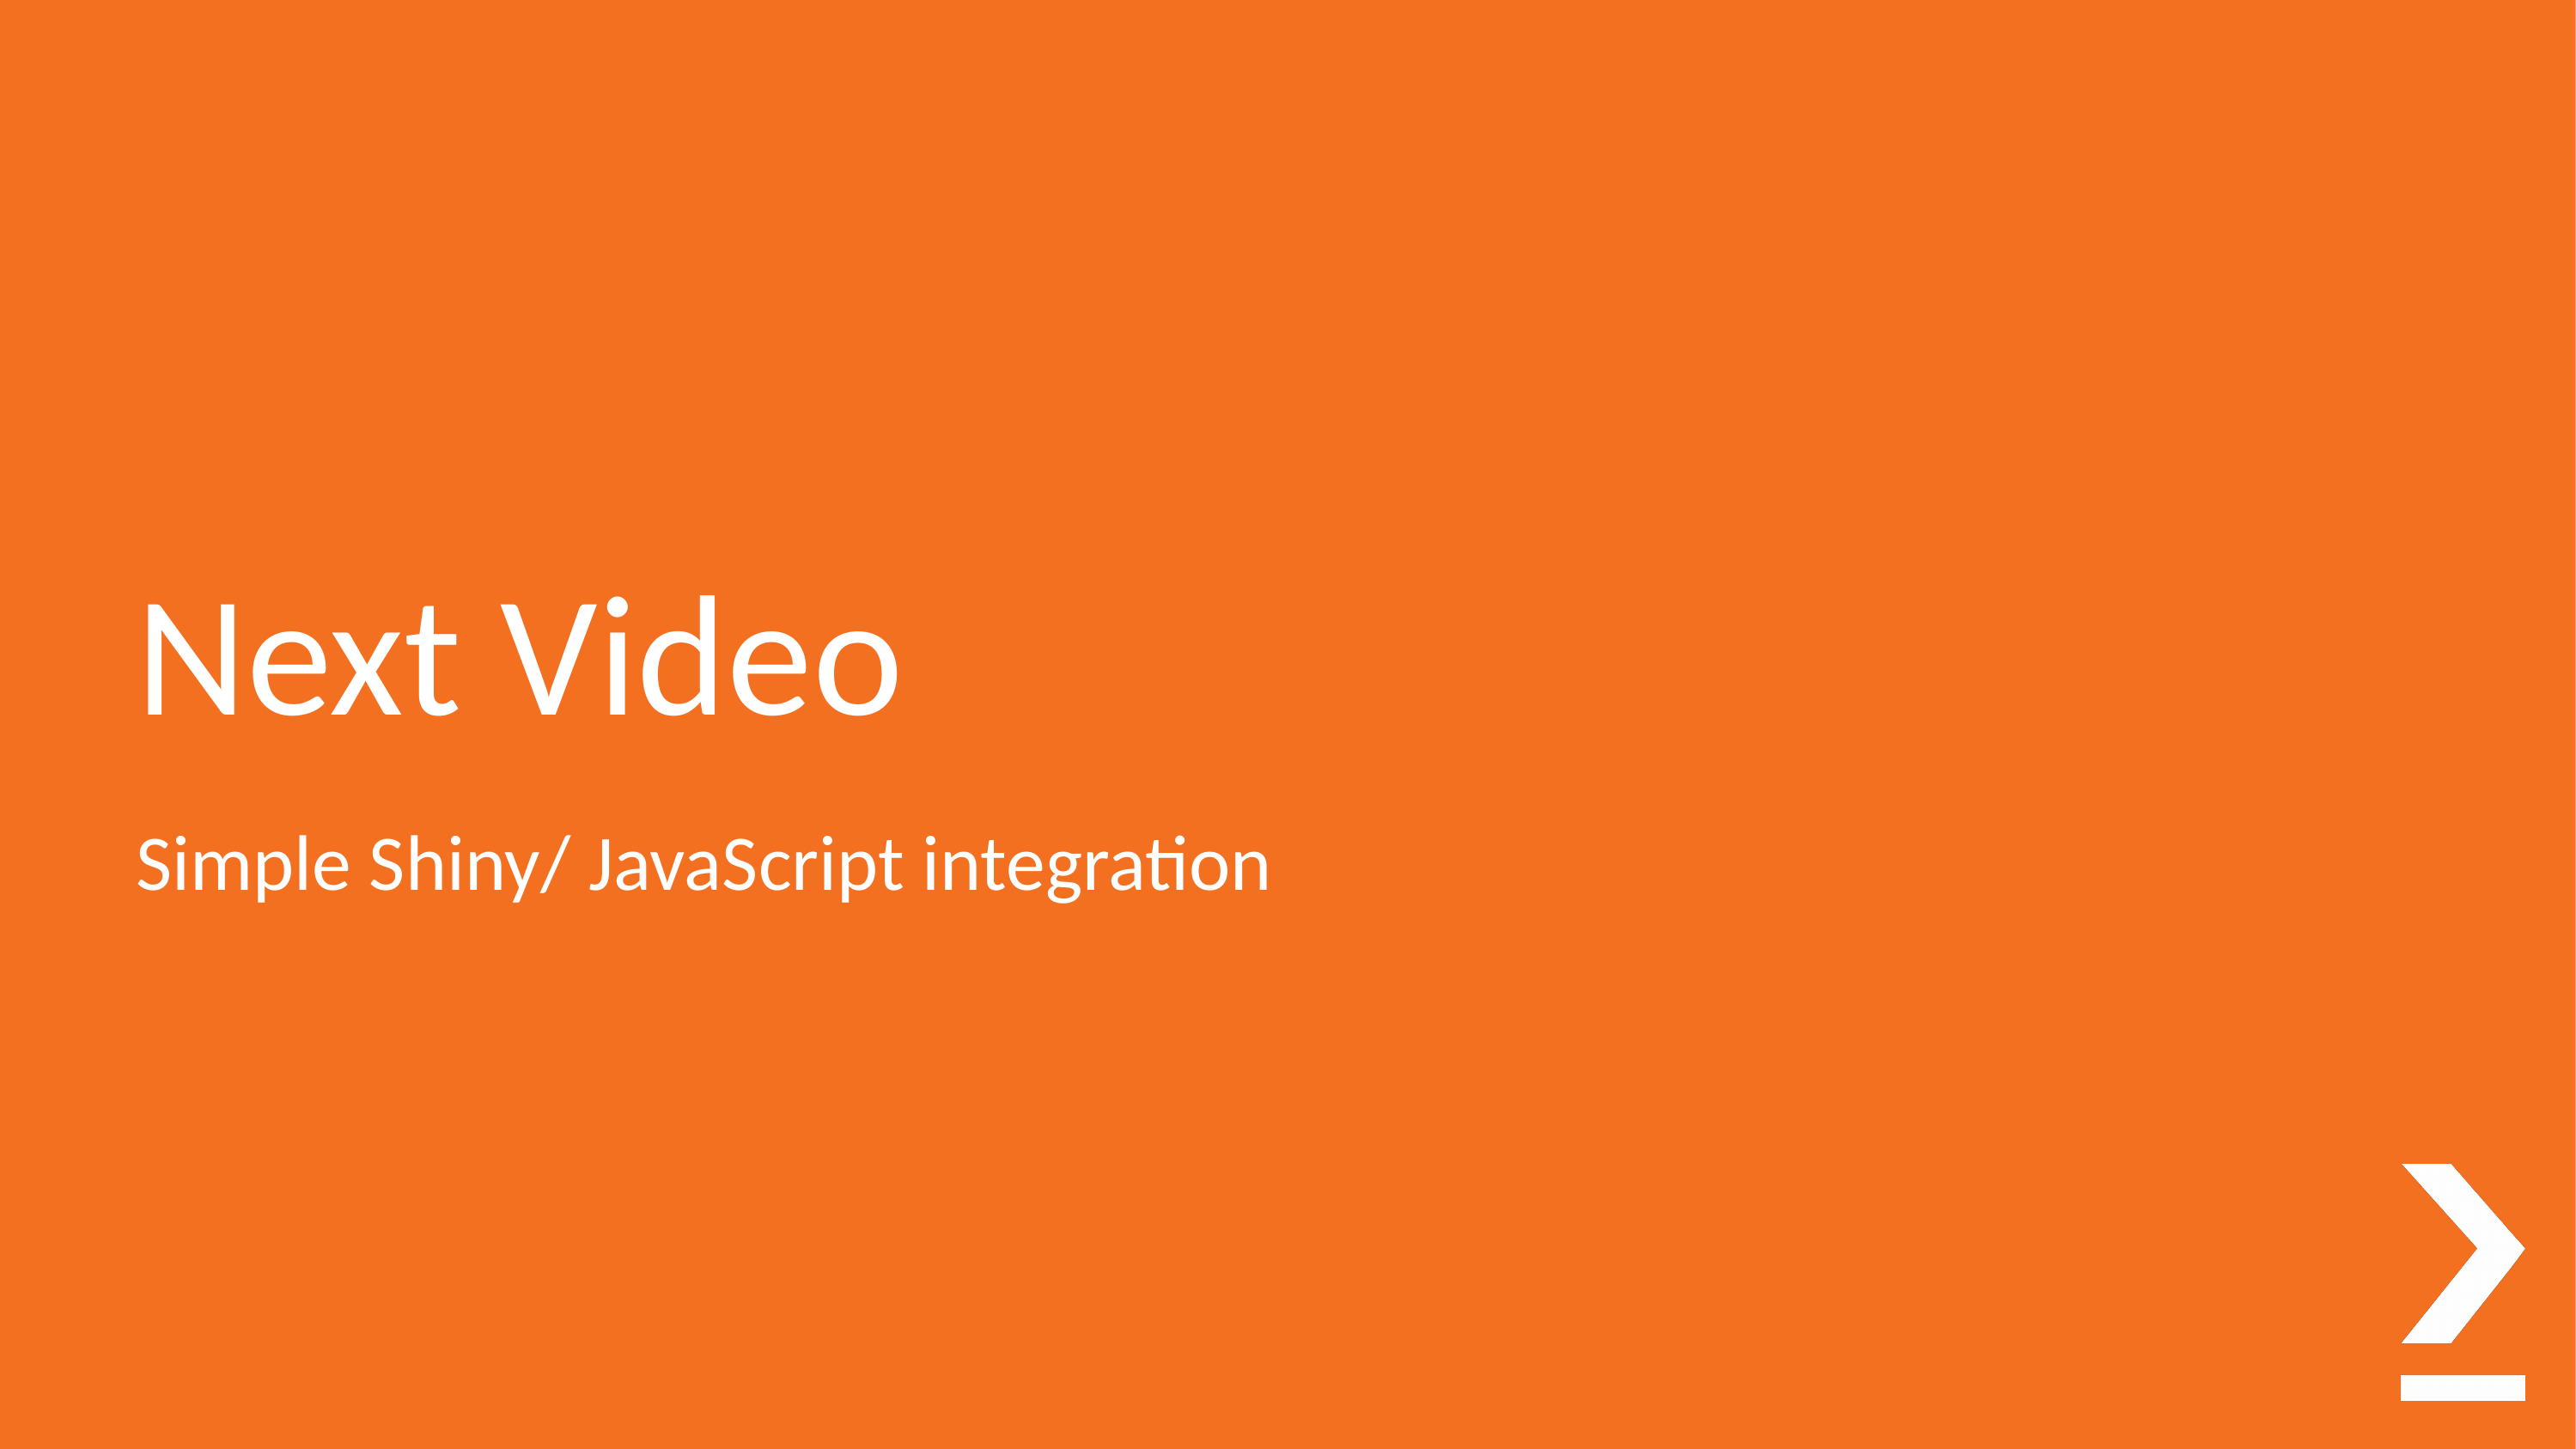

# Next Video
Simple Shiny/ JavaScript integration